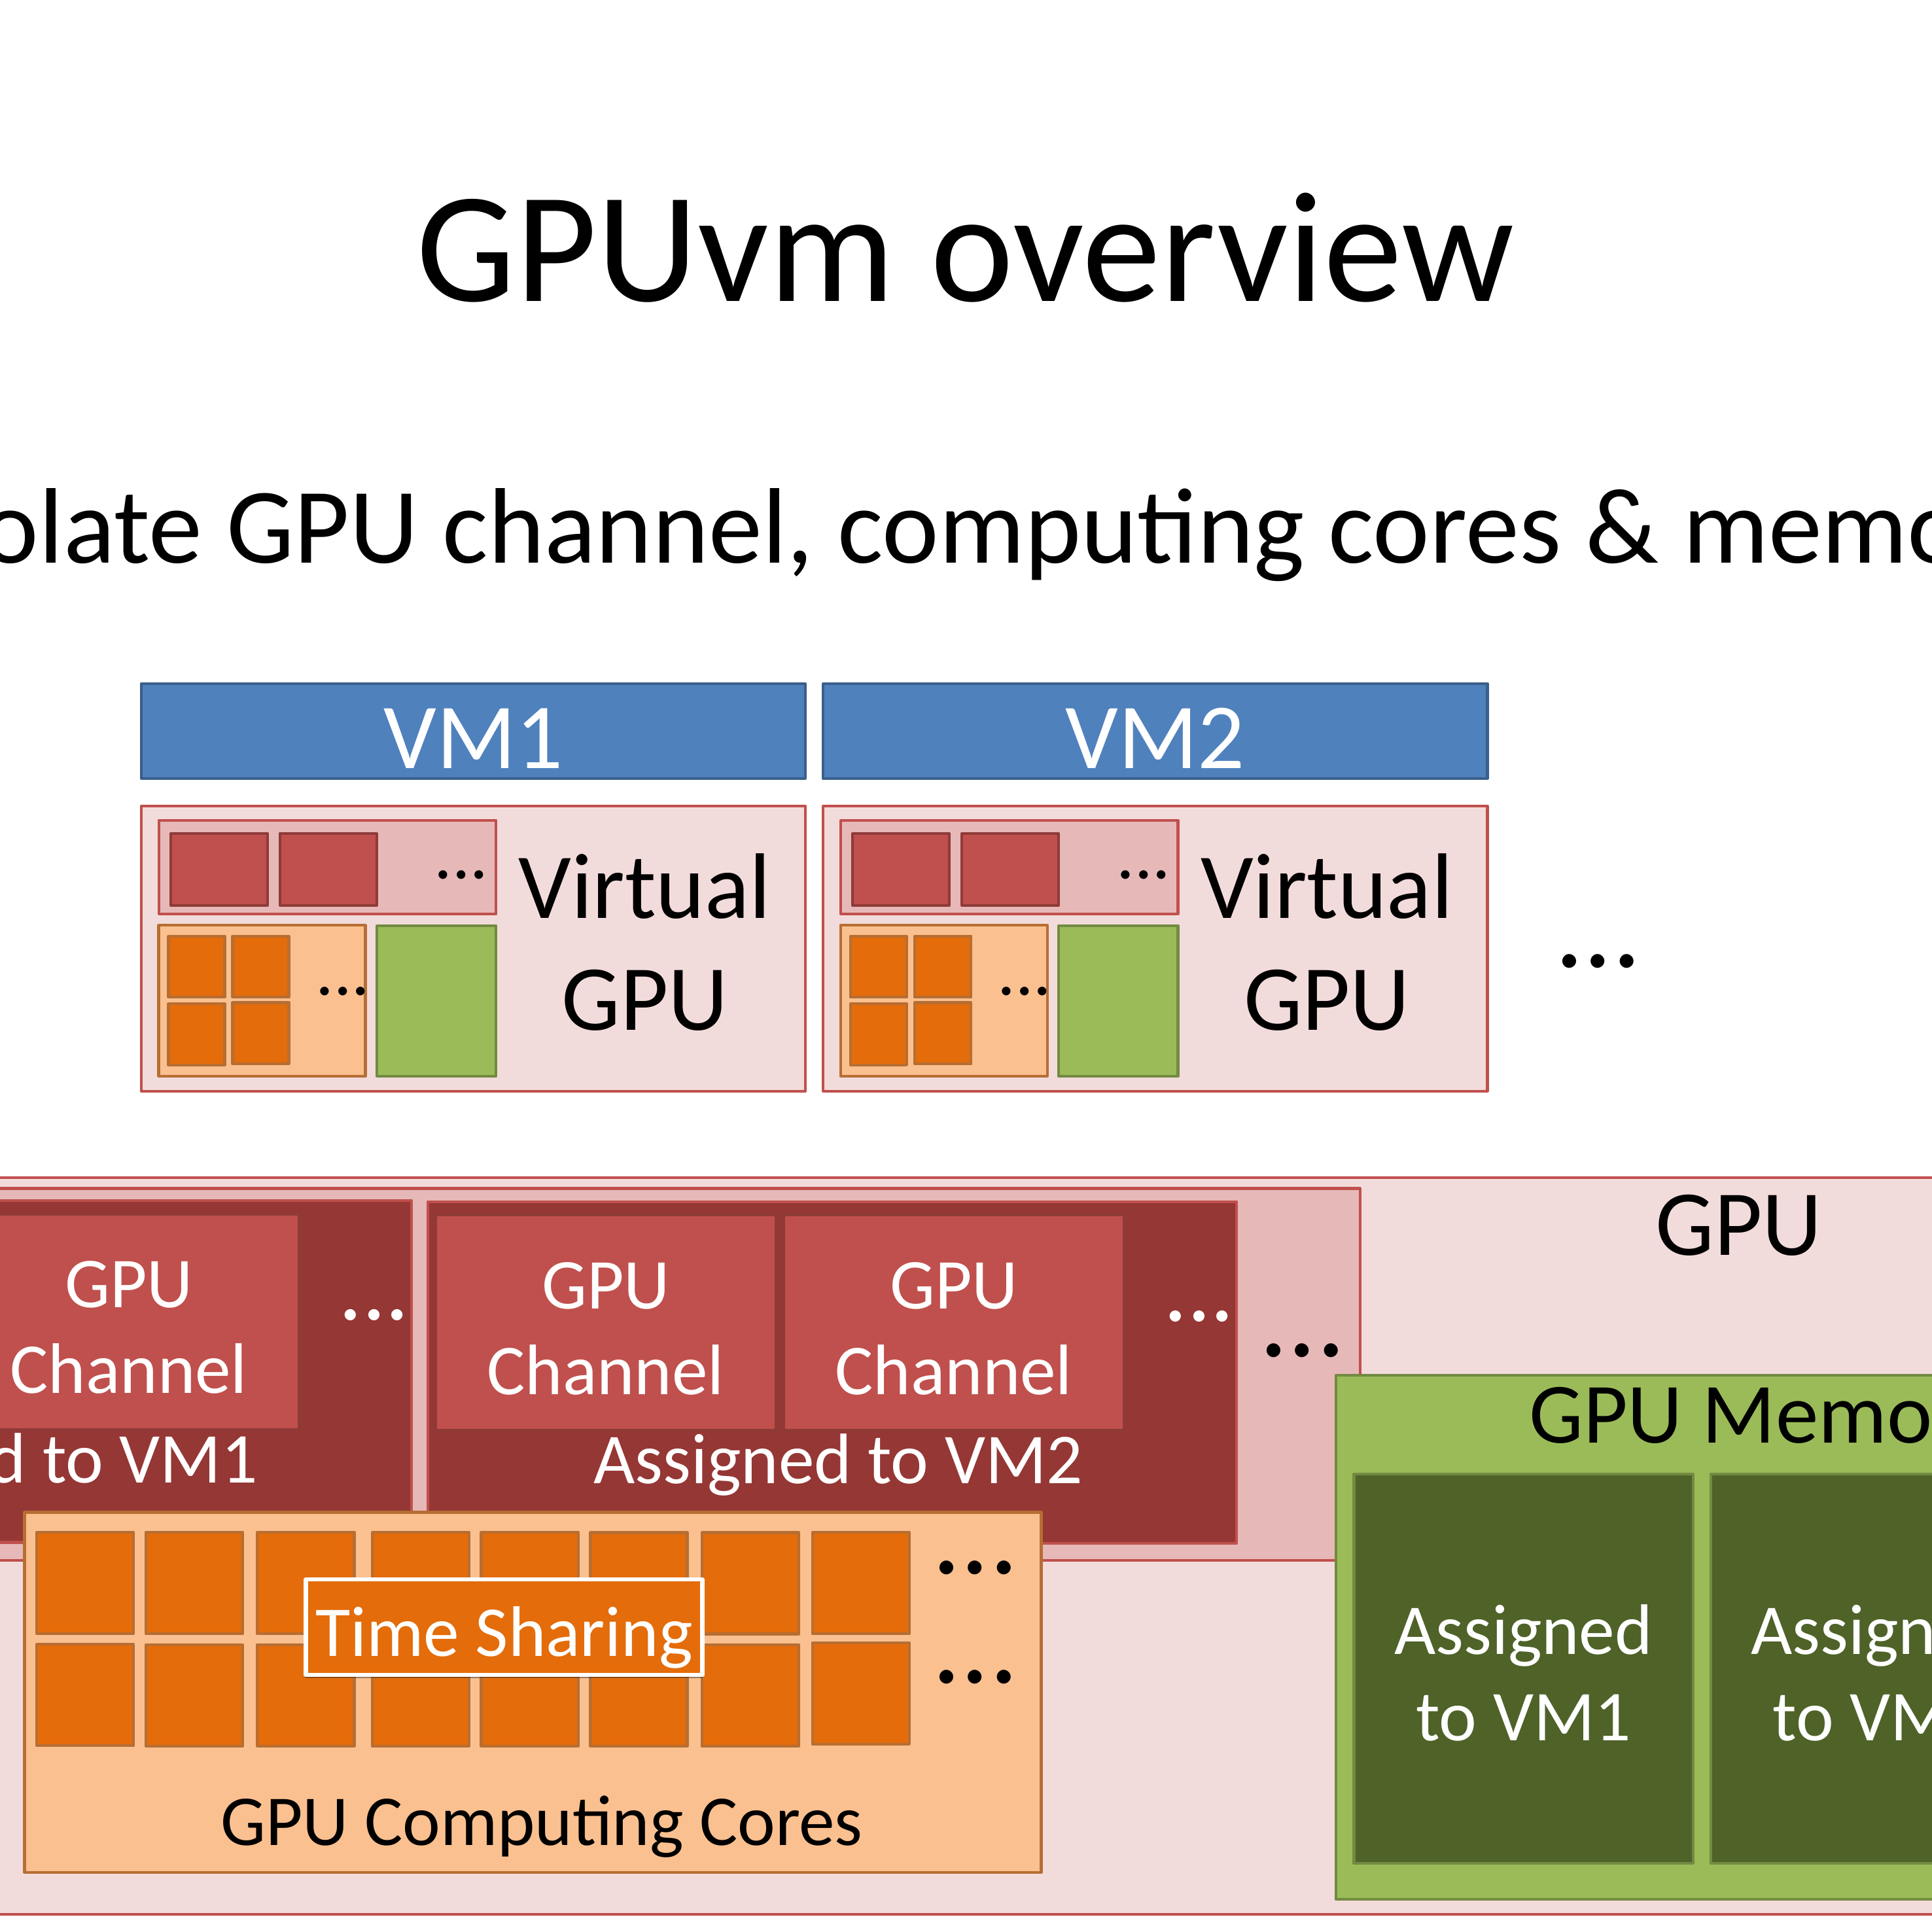

# GPUvm overview
Isolate GPU channel, computing cores & memory
VM1
VM2
…
Virtual
GPU
…
…
Virtual
GPU
…
…
GPU
GPU
Channel
GPU
Channel
…
Assigned to VM1
GPU
Channel
GPU
Channel
…
Assigned to VM2
…
GPU Memory
Assigned to VM1
Assigned to VM2
…
…
…
GPU Computing Cores
Time Sharing